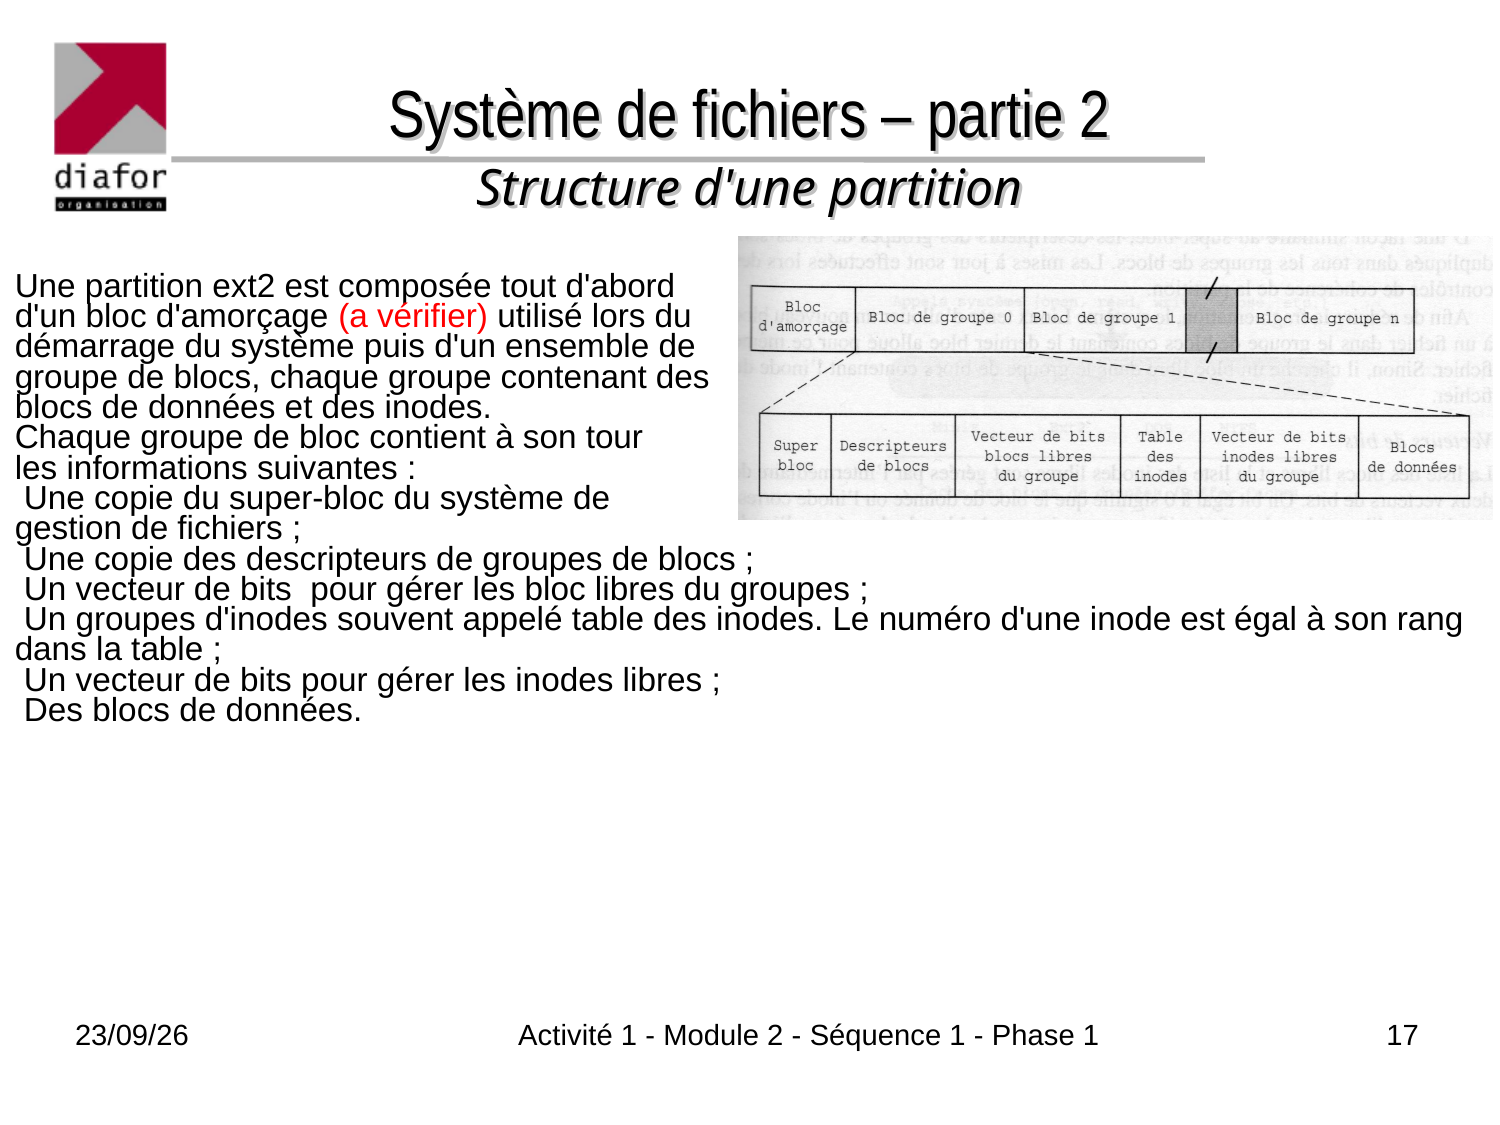

# Système de fichiers – partie 2 Structure d'une partition
Une partition ext2 est composée tout d'abord
d'un bloc d'amorçage (a vérifier) utilisé lors du
démarrage du système puis d'un ensemble de
groupe de blocs, chaque groupe contenant des
blocs de données et des inodes.
Chaque groupe de bloc contient à son tour
les informations suivantes :
 Une copie du super-bloc du système de
gestion de fichiers ;
 Une copie des descripteurs de groupes de blocs ;
 Un vecteur de bits pour gérer les bloc libres du groupes ;
 Un groupes d'inodes souvent appelé table des inodes. Le numéro d'une inode est égal à son rang
dans la table ;
 Un vecteur de bits pour gérer les inodes libres ;
 Des blocs de données.
Activité 1 - Module 2 - Séquence 1 - Phase 1
17